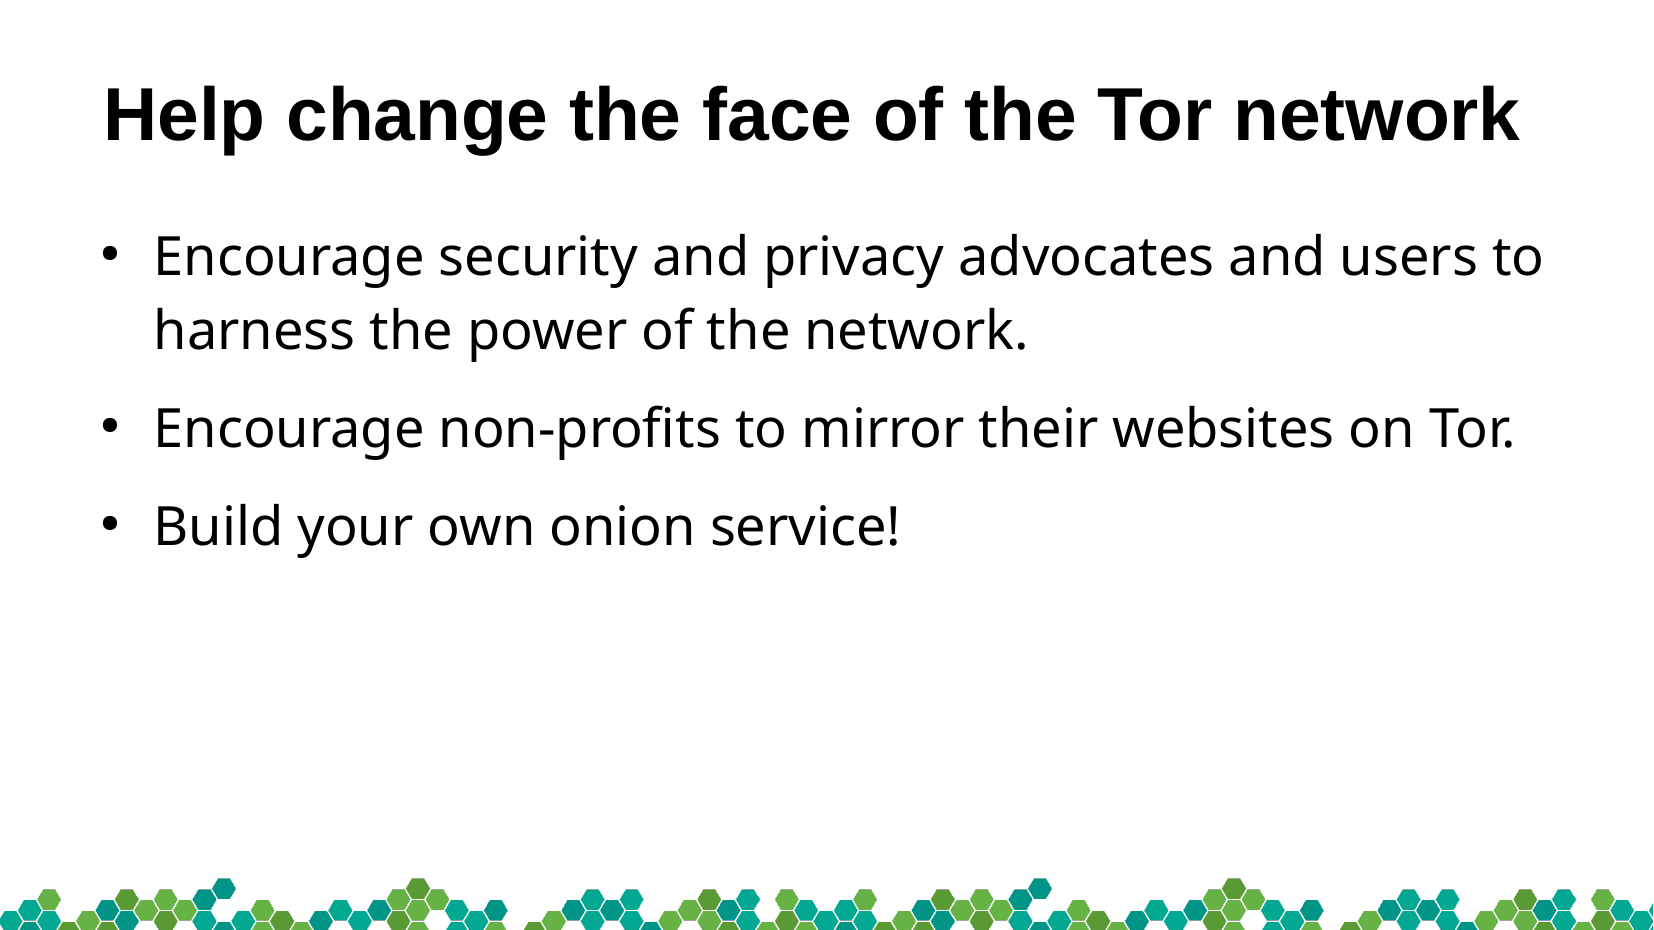

# Help change the face of the Tor network
Encourage security and privacy advocates and users to harness the power of the network.
Encourage non-profits to mirror their websites on Tor.
Build your own onion service!